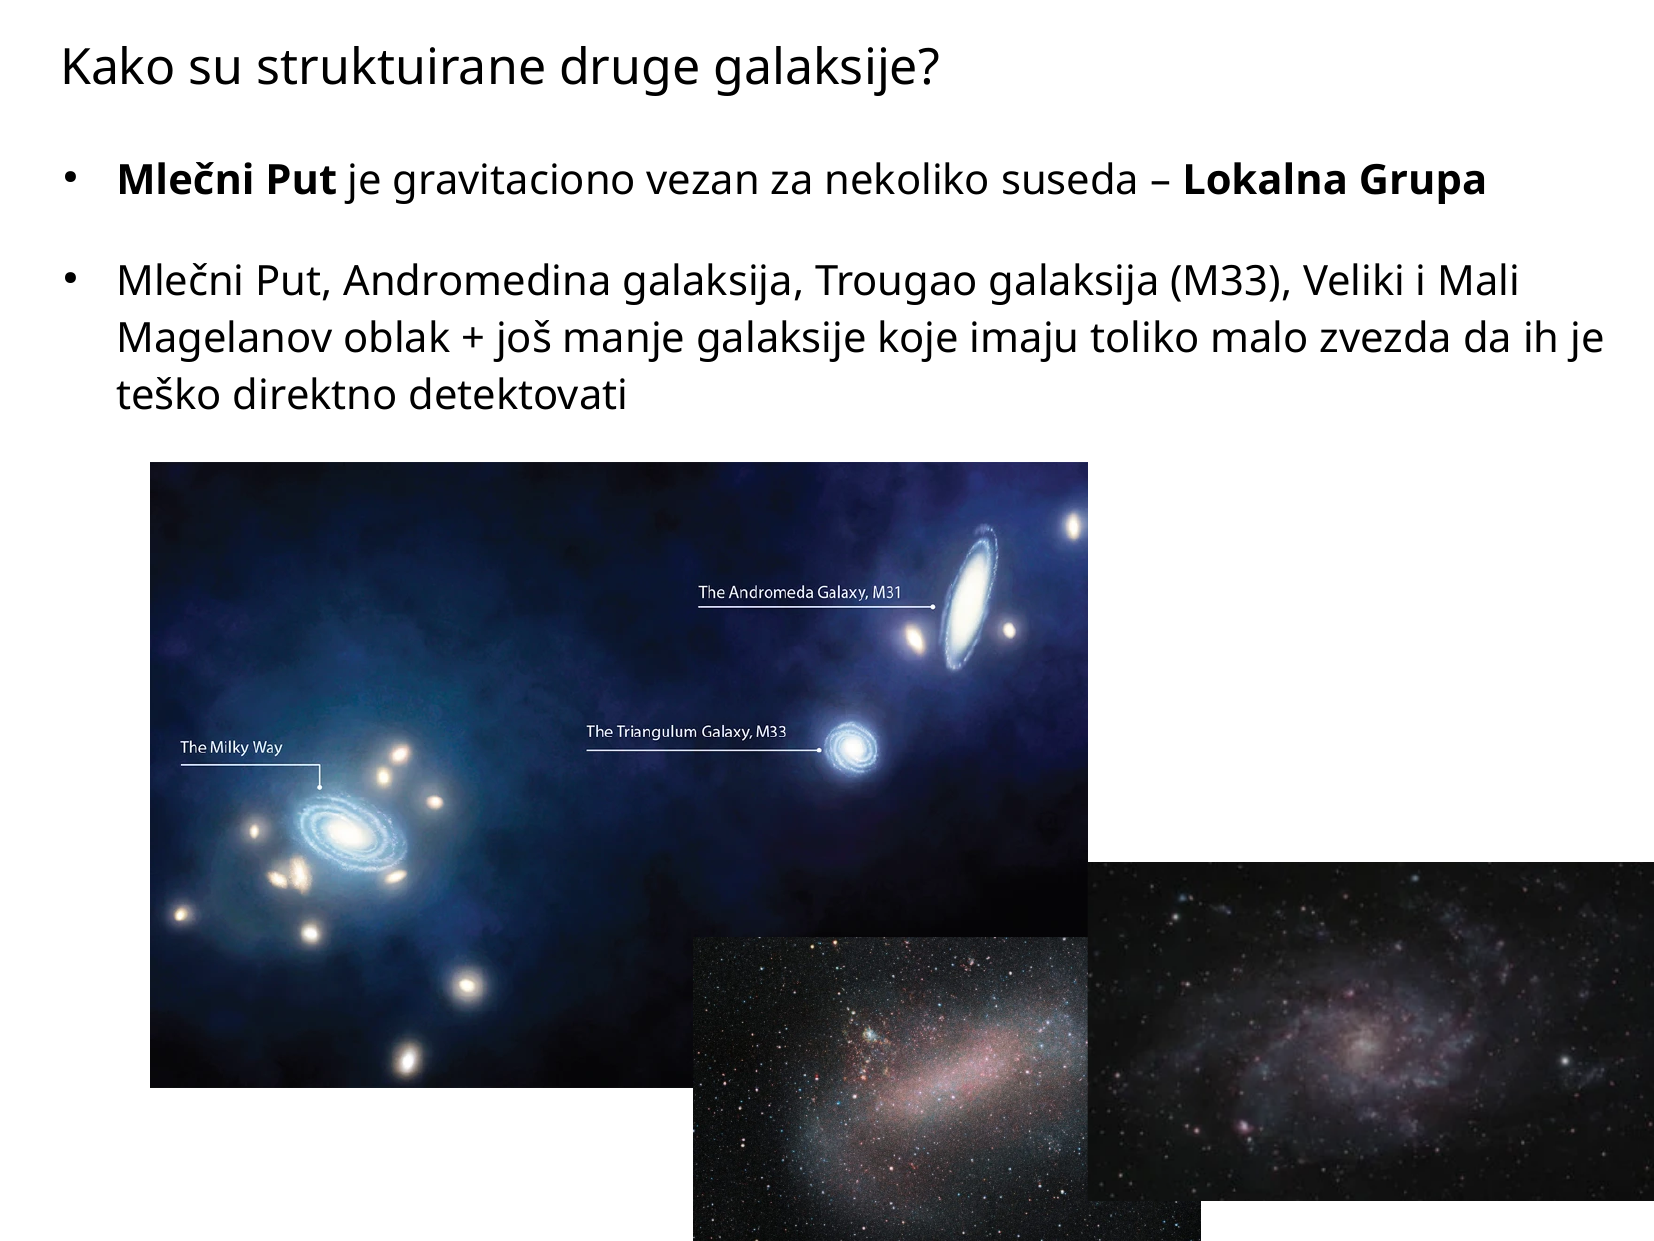

# Kako su struktuirane druge galaksije?
Mlečni Put je gravitaciono vezan za nekoliko suseda – Lokalna Grupa
Mlečni Put, Andromedina galaksija, Trougao galaksija (M33), Veliki i Mali Magelanov oblak + još manje galaksije koje imaju toliko malo zvezda da ih je teško direktno detektovati